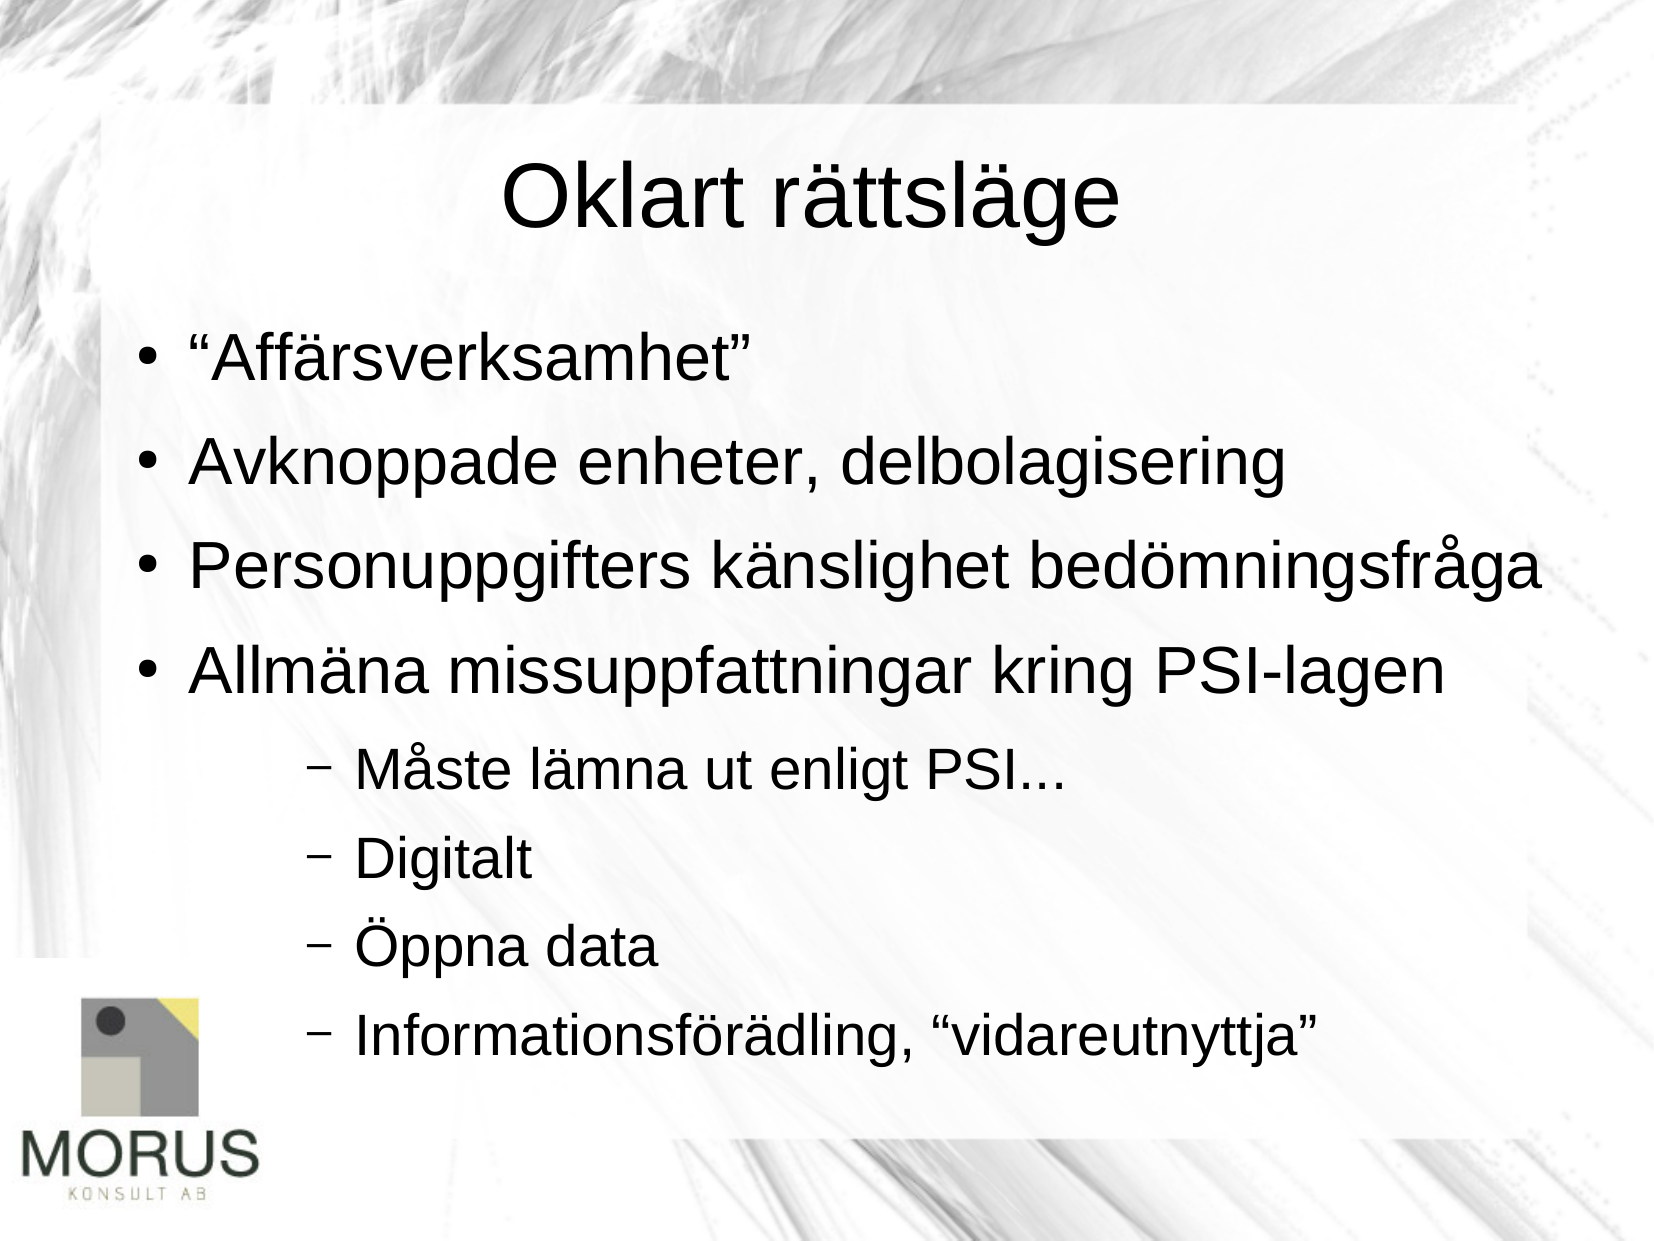

# Oklart rättsläge
“Affärsverksamhet”
Avknoppade enheter, delbolagisering
Personuppgifters känslighet bedömningsfråga
Allmäna missuppfattningar kring PSI-lagen
Måste lämna ut enligt PSI...
Digitalt
Öppna data
Informationsförädling, “vidareutnyttja”